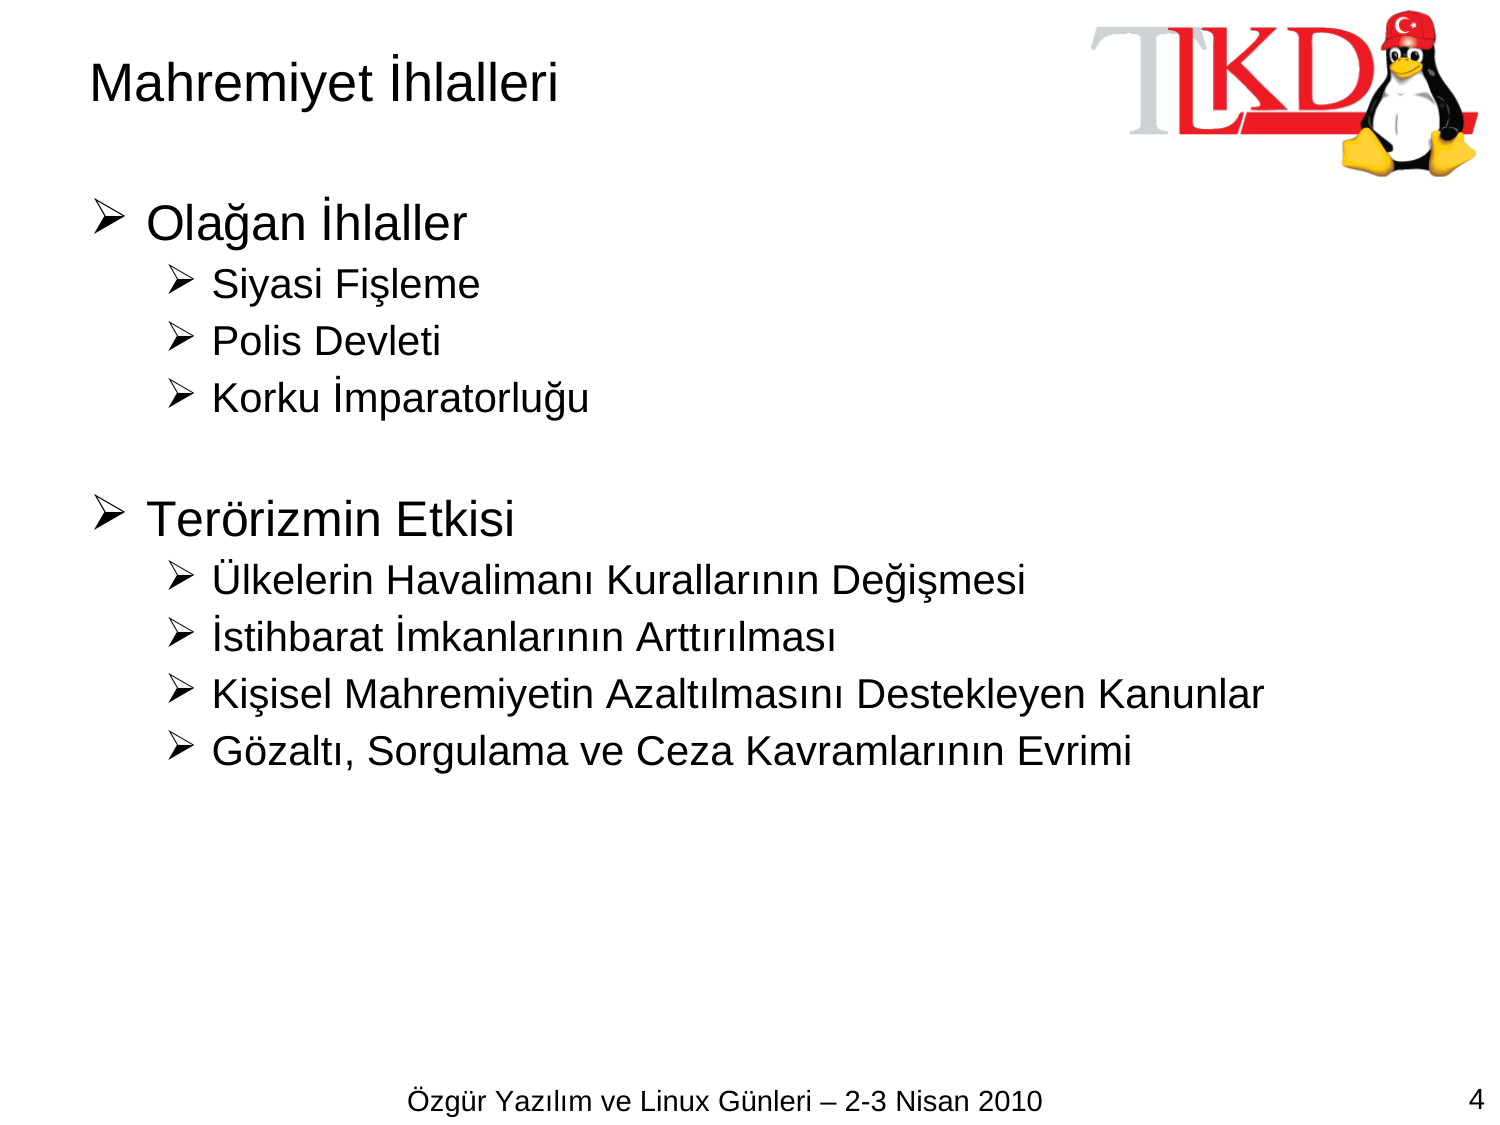

# Mahremiyet İhlalleri
Olağan İhlaller
Siyasi Fişleme
Polis Devleti
Korku İmparatorluğu
Terörizmin Etkisi
Ülkelerin Havalimanı Kurallarının Değişmesi
İstihbarat İmkanlarının Arttırılması
Kişisel Mahremiyetin Azaltılmasını Destekleyen Kanunlar
Gözaltı, Sorgulama ve Ceza Kavramlarının Evrimi
4